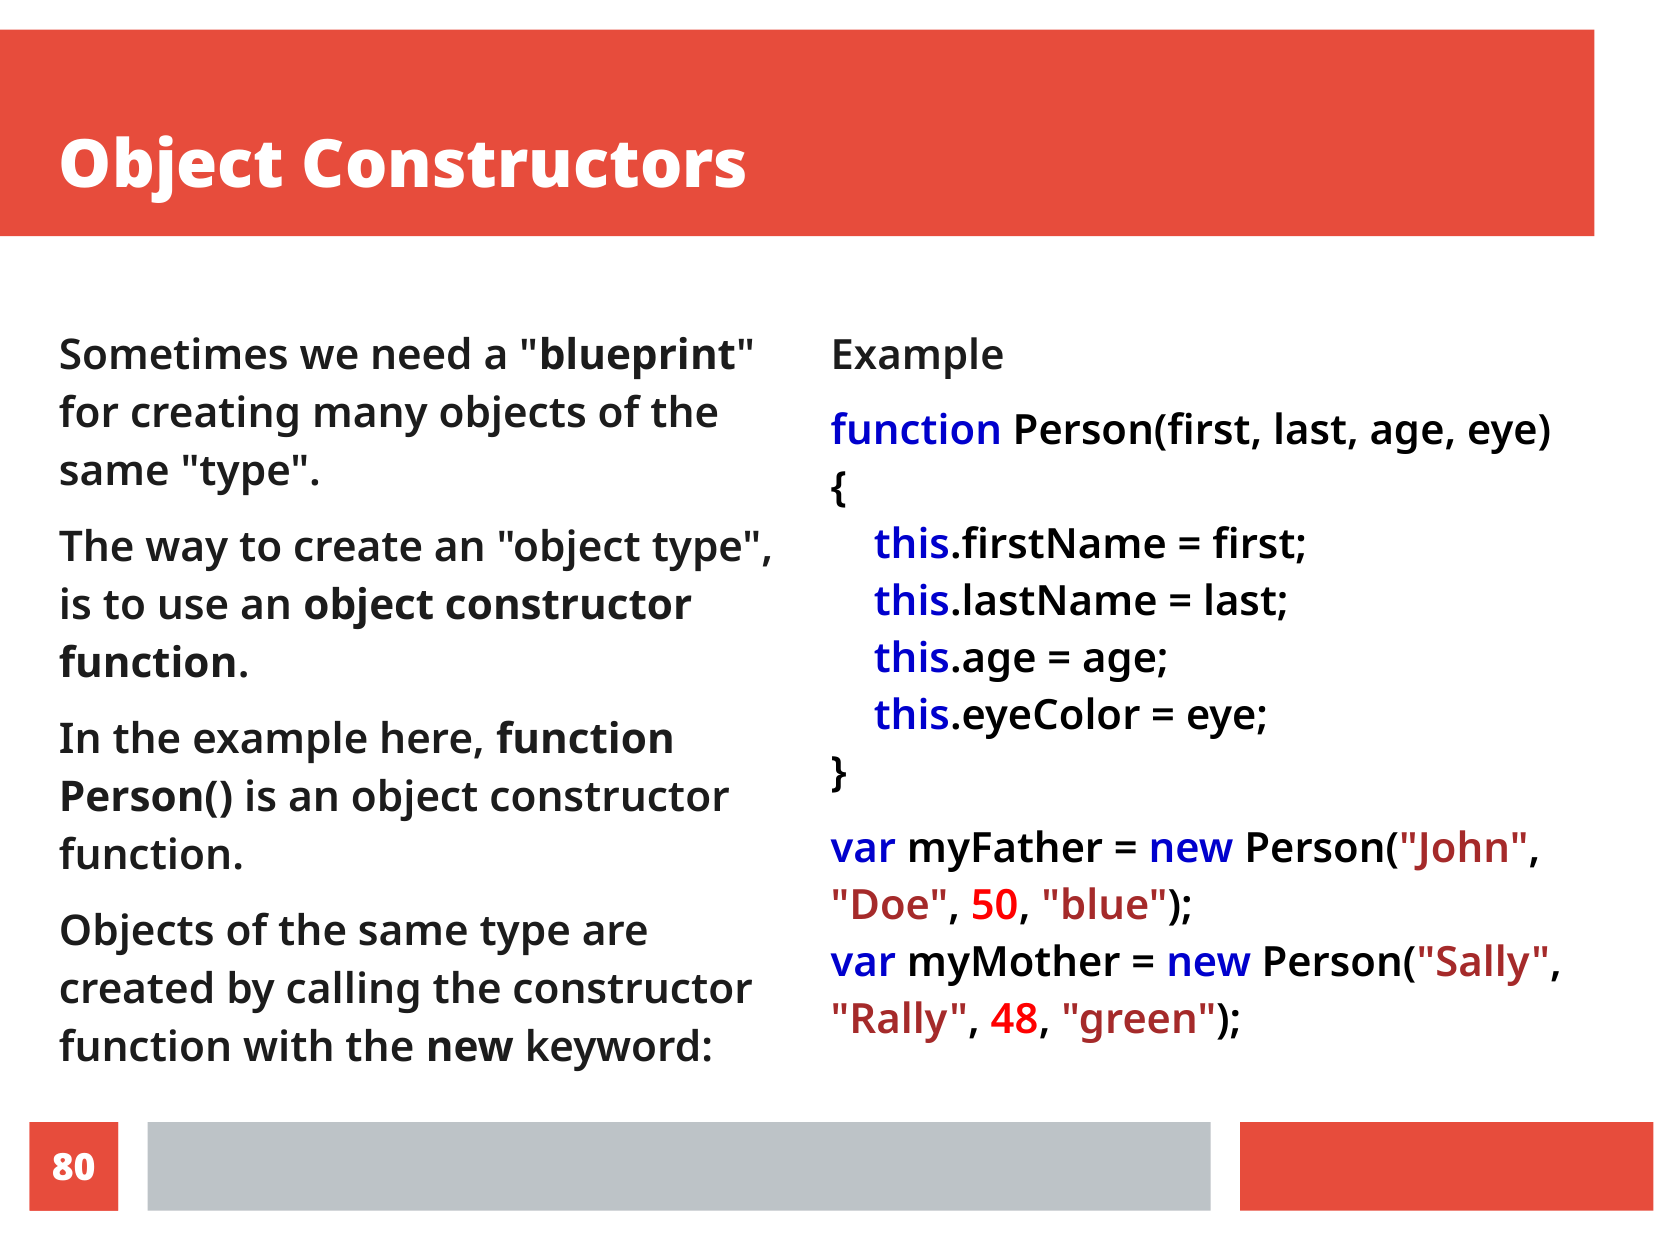

# Object Constructors
Sometimes we need a "blueprint" for creating many objects of the same "type".
The way to create an "object type", is to use an object constructor function.
In the example here, function Person() is an object constructor function.
Objects of the same type are created by calling the constructor function with the new keyword:
Example
function Person(first, last, age, eye) {
    this.firstName = first;
    this.lastName = last;
    this.age = age;
    this.eyeColor = eye;
}
var myFather = new Person("John", "Doe", 50, "blue");
var myMother = new Person("Sally", "Rally", 48, "green");
80